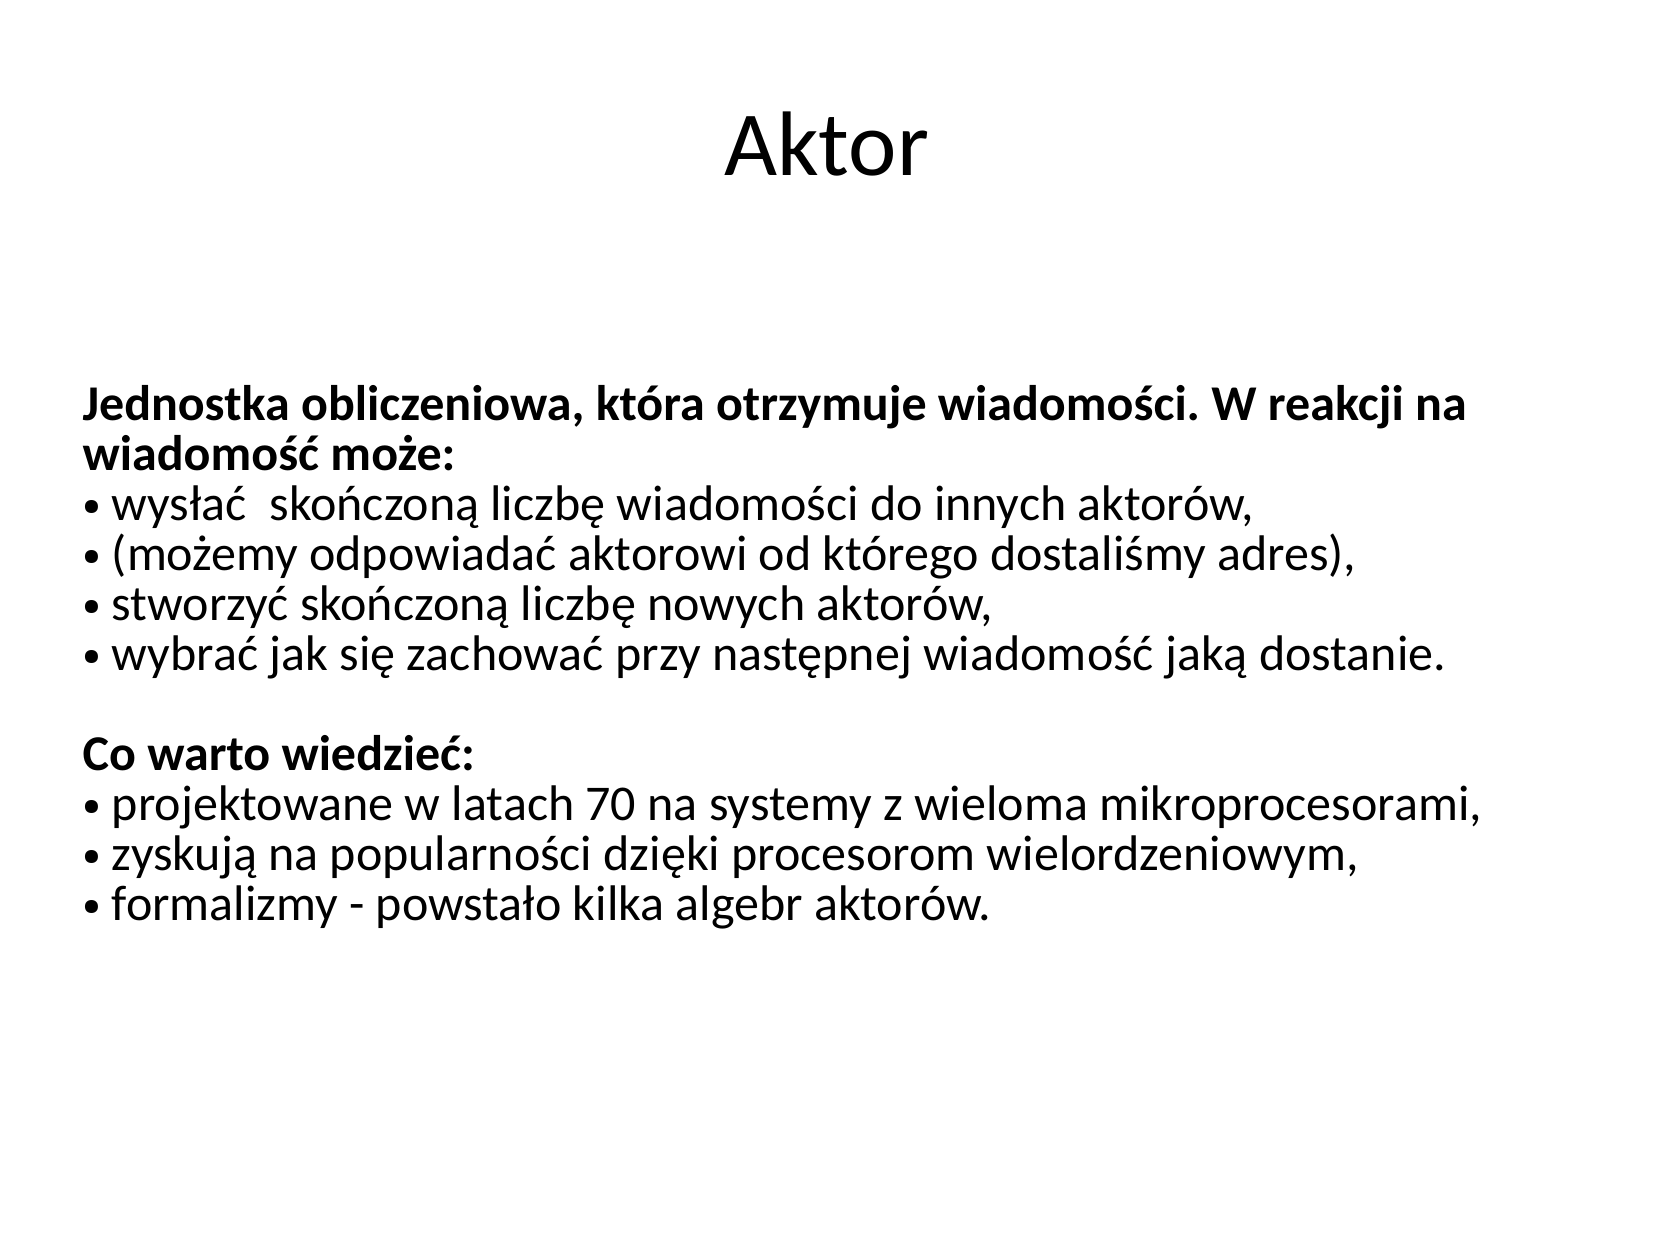

# Aktor
Jednostka obliczeniowa, która otrzymuje wiadomości. W reakcji na wiadomość może:
 wysłać skończoną liczbę wiadomości do innych aktorów,
 (możemy odpowiadać aktorowi od którego dostaliśmy adres),
 stworzyć skończoną liczbę nowych aktorów,
 wybrać jak się zachować przy następnej wiadomość jaką dostanie.
Co warto wiedzieć:
 projektowane w latach 70 na systemy z wieloma mikroprocesorami,
 zyskują na popularności dzięki procesorom wielordzeniowym,
 formalizmy - powstało kilka algebr aktorów.